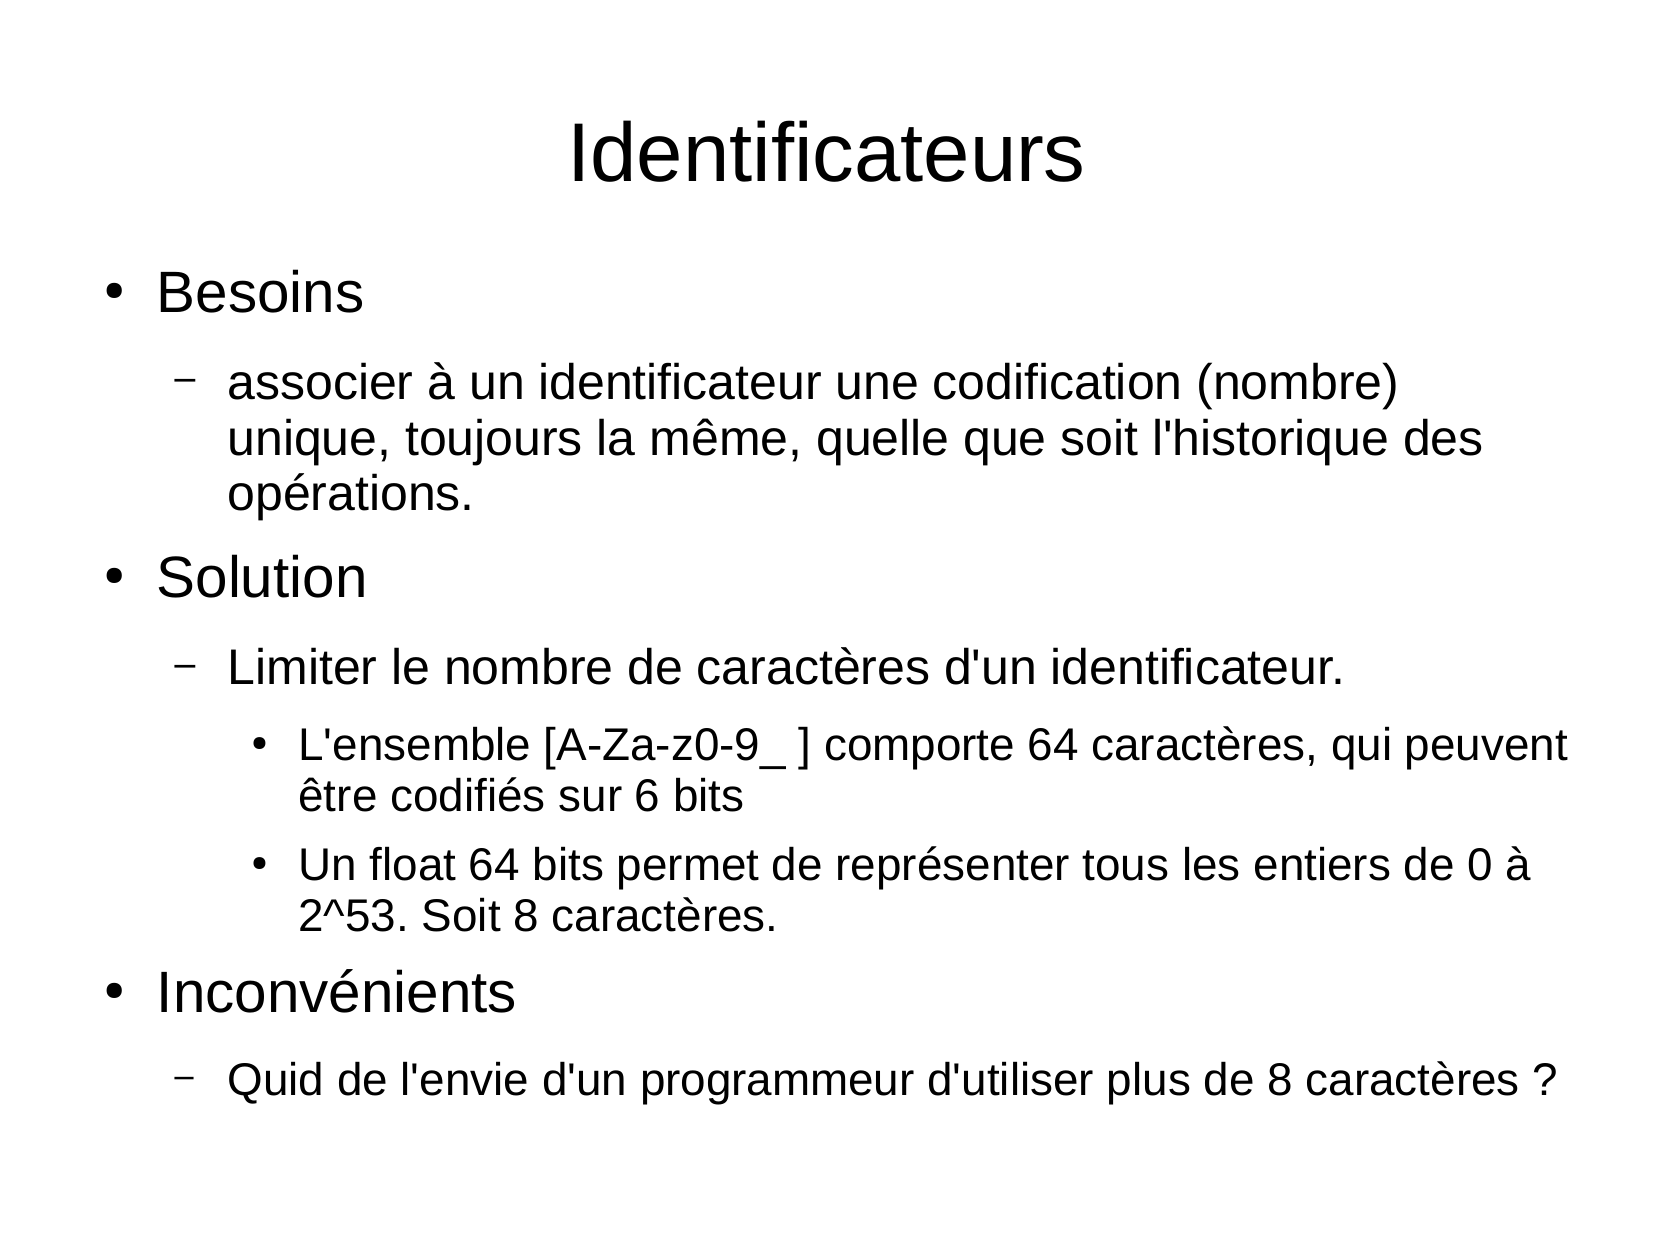

# Identificateurs
Besoins
associer à un identificateur une codification (nombre) unique, toujours la même, quelle que soit l'historique des opérations.
Solution
Limiter le nombre de caractères d'un identificateur.
L'ensemble [A-Za-z0-9_ ] comporte 64 caractères, qui peuvent être codifiés sur 6 bits
Un float 64 bits permet de représenter tous les entiers de 0 à 2^53. Soit 8 caractères.
Inconvénients
Quid de l'envie d'un programmeur d'utiliser plus de 8 caractères ?